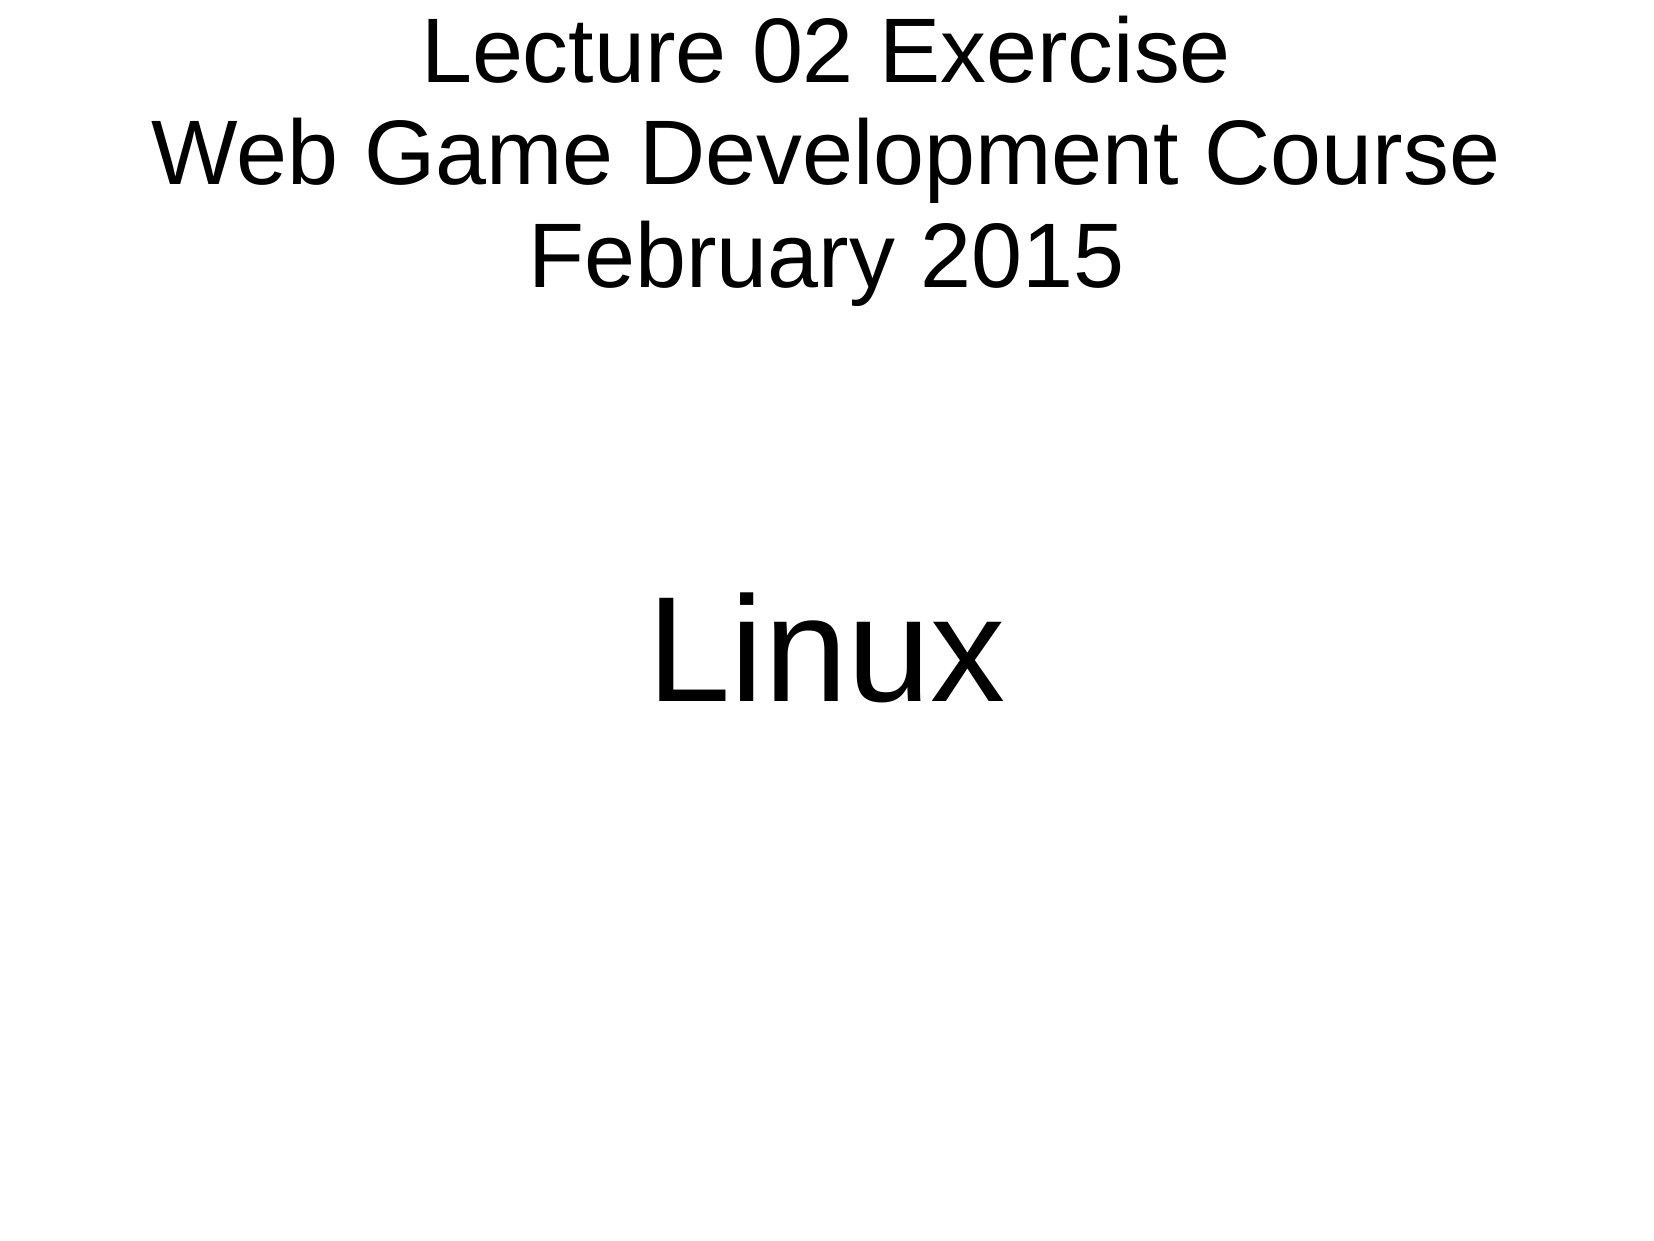

# Lecture 02 Exercise Web Game Development Course February 2015
Linux